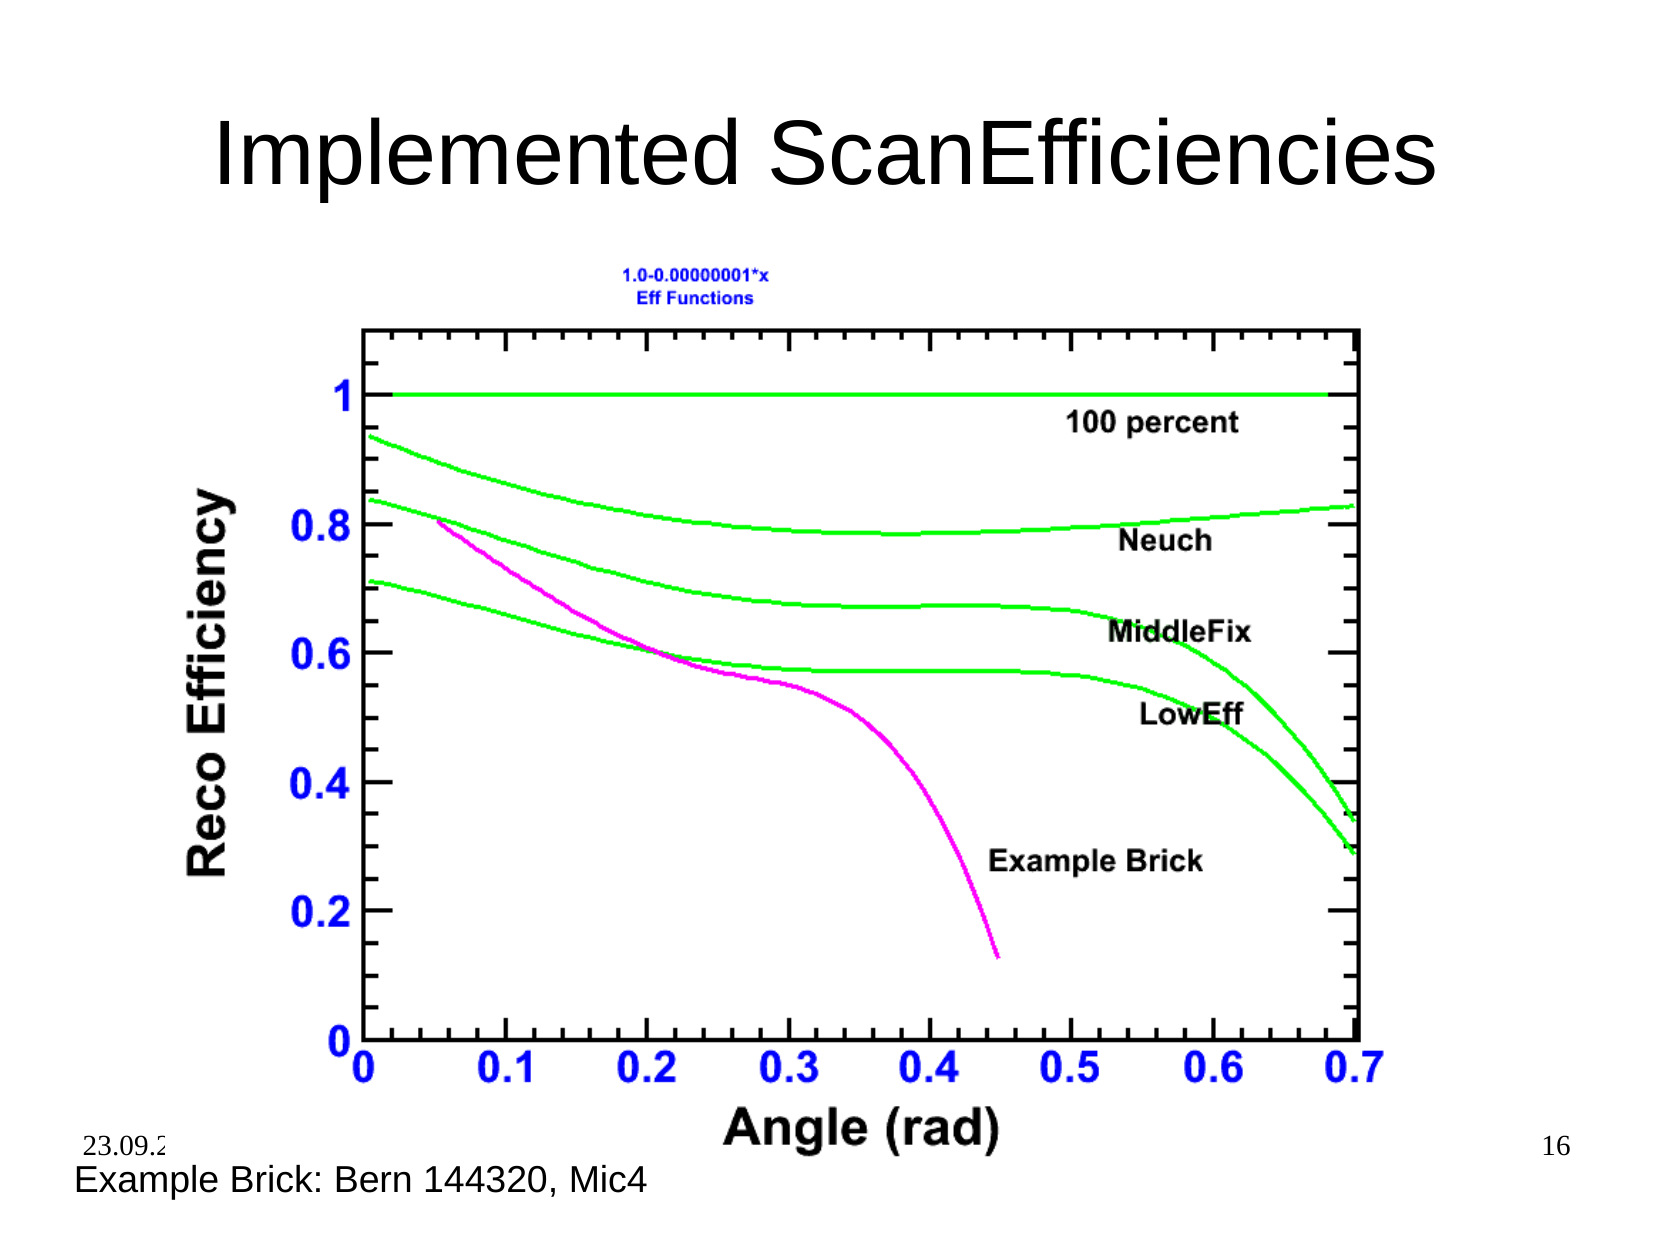

# Implemented ScanEfficiencies
frank.meisel@lhep.unibe.ch
16
Example Brick: Bern 144320, Mic4